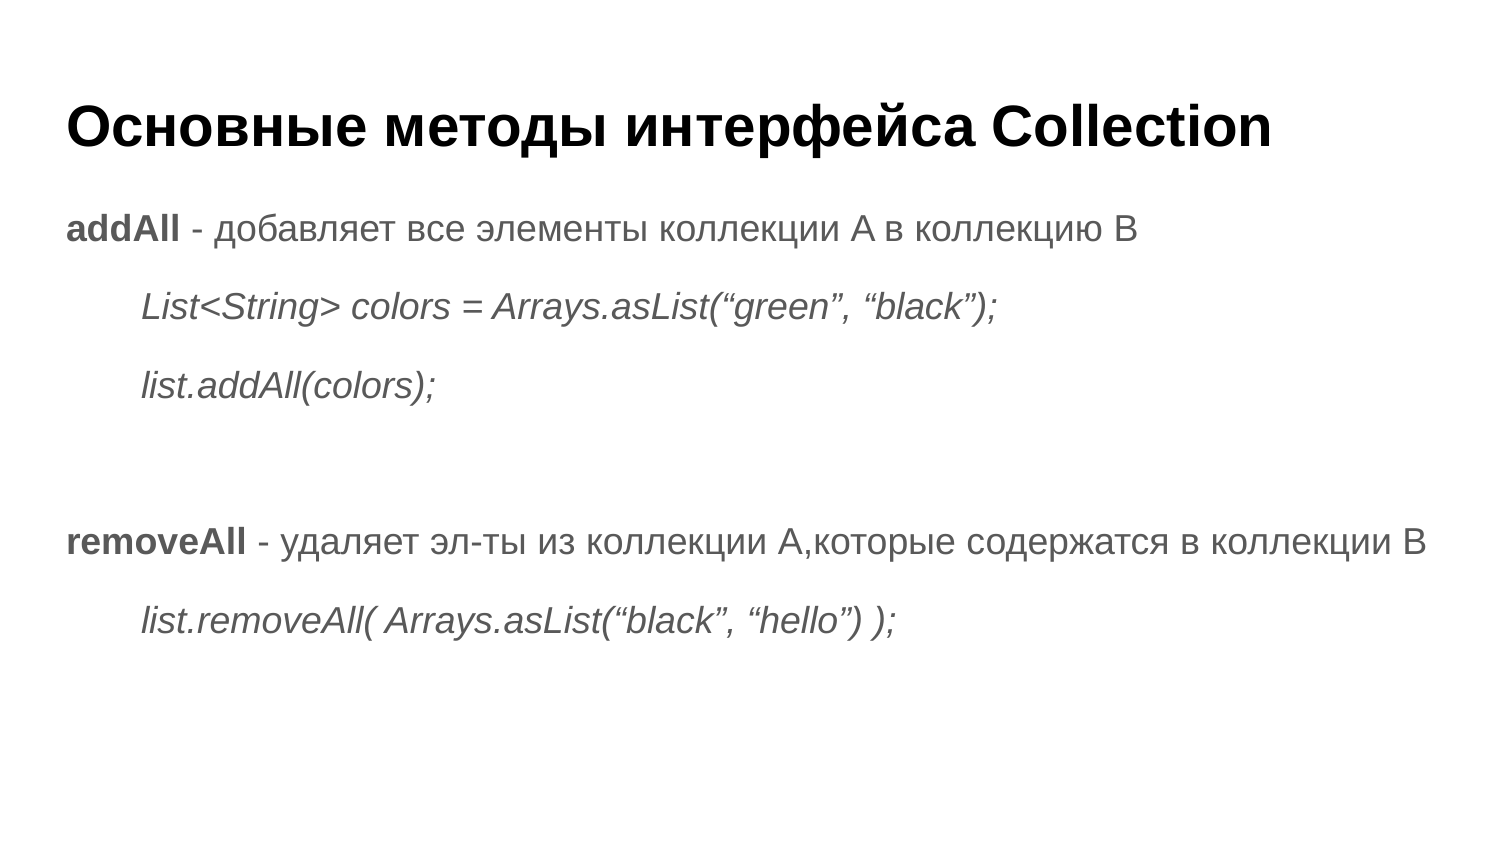

# Основные методы интерфейса Collection
addAll - добавляет все элементы коллекции A в коллекцию B
	List<String> colors = Arrays.asList(“green”, “black”);
	list.addAll(colors);
removeAll - удаляет эл-ты из коллекции A,которые содержатся в коллекции B
	list.removeAll( Arrays.asList(“black”, “hello”) );